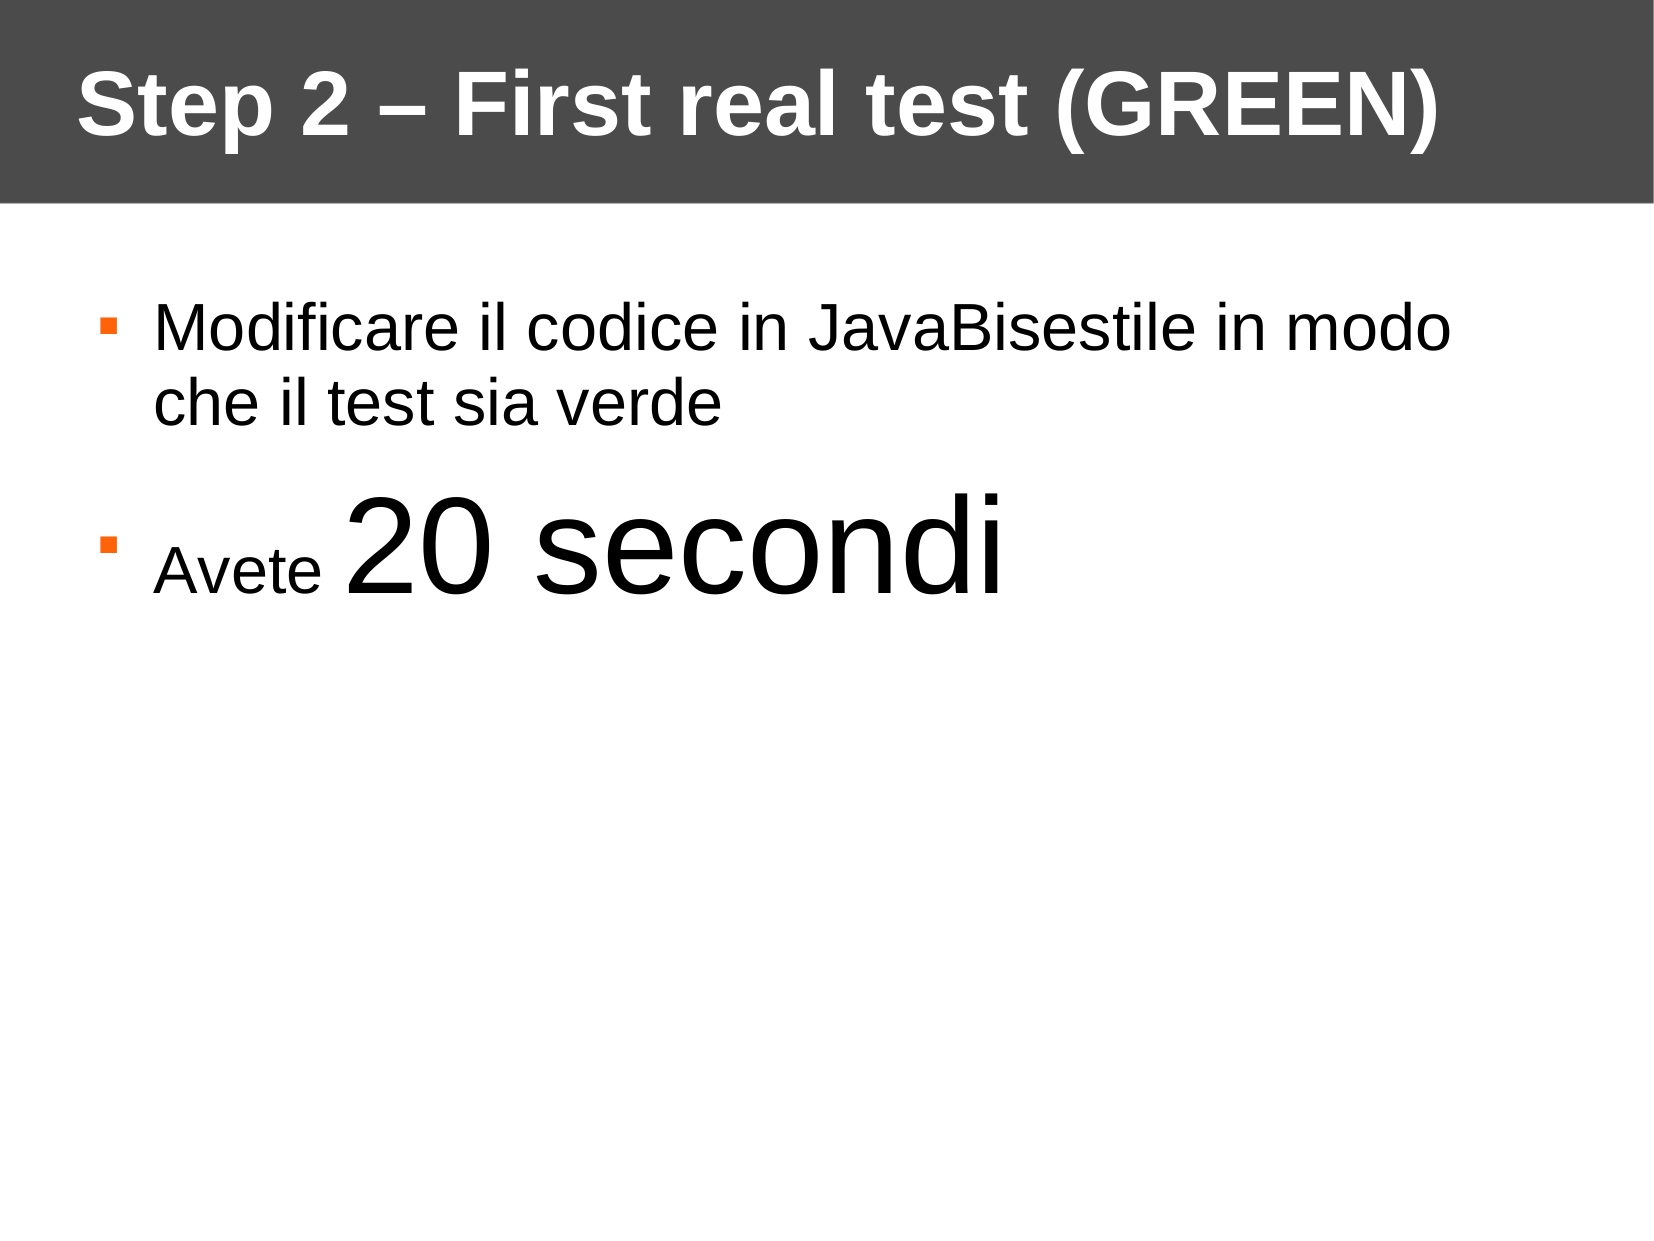

# Step 2 – First real test (GREEN)
Modificare il codice in JavaBisestile in modo che il test sia verde
Avete 20 secondi